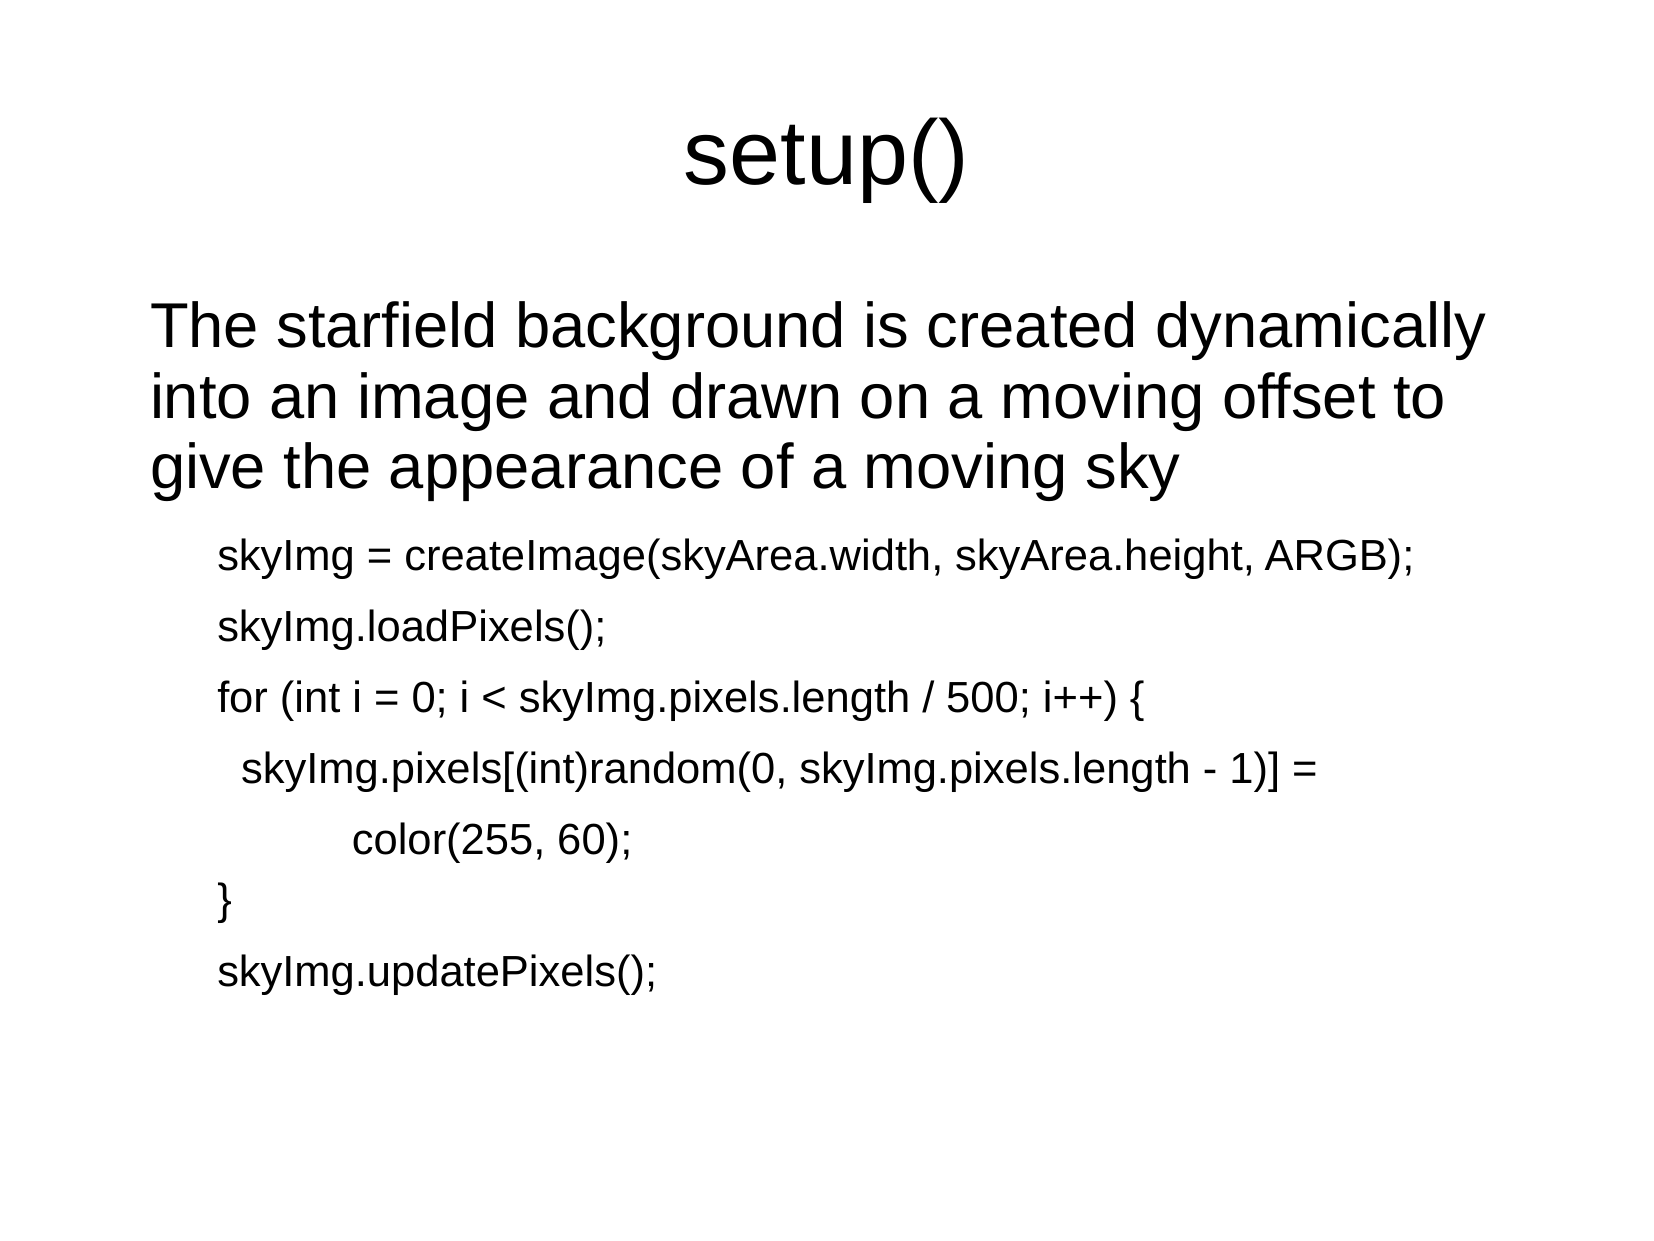

# setup()
The starfield background is created dynamically into an image and drawn on a moving offset to give the appearance of a moving sky
skyImg = createImage(skyArea.width, skyArea.height, ARGB);
skyImg.loadPixels();
for (int i = 0; i < skyImg.pixels.length / 500; i++) {
 skyImg.pixels[(int)random(0, skyImg.pixels.length - 1)] =
color(255, 60);
}
skyImg.updatePixels();